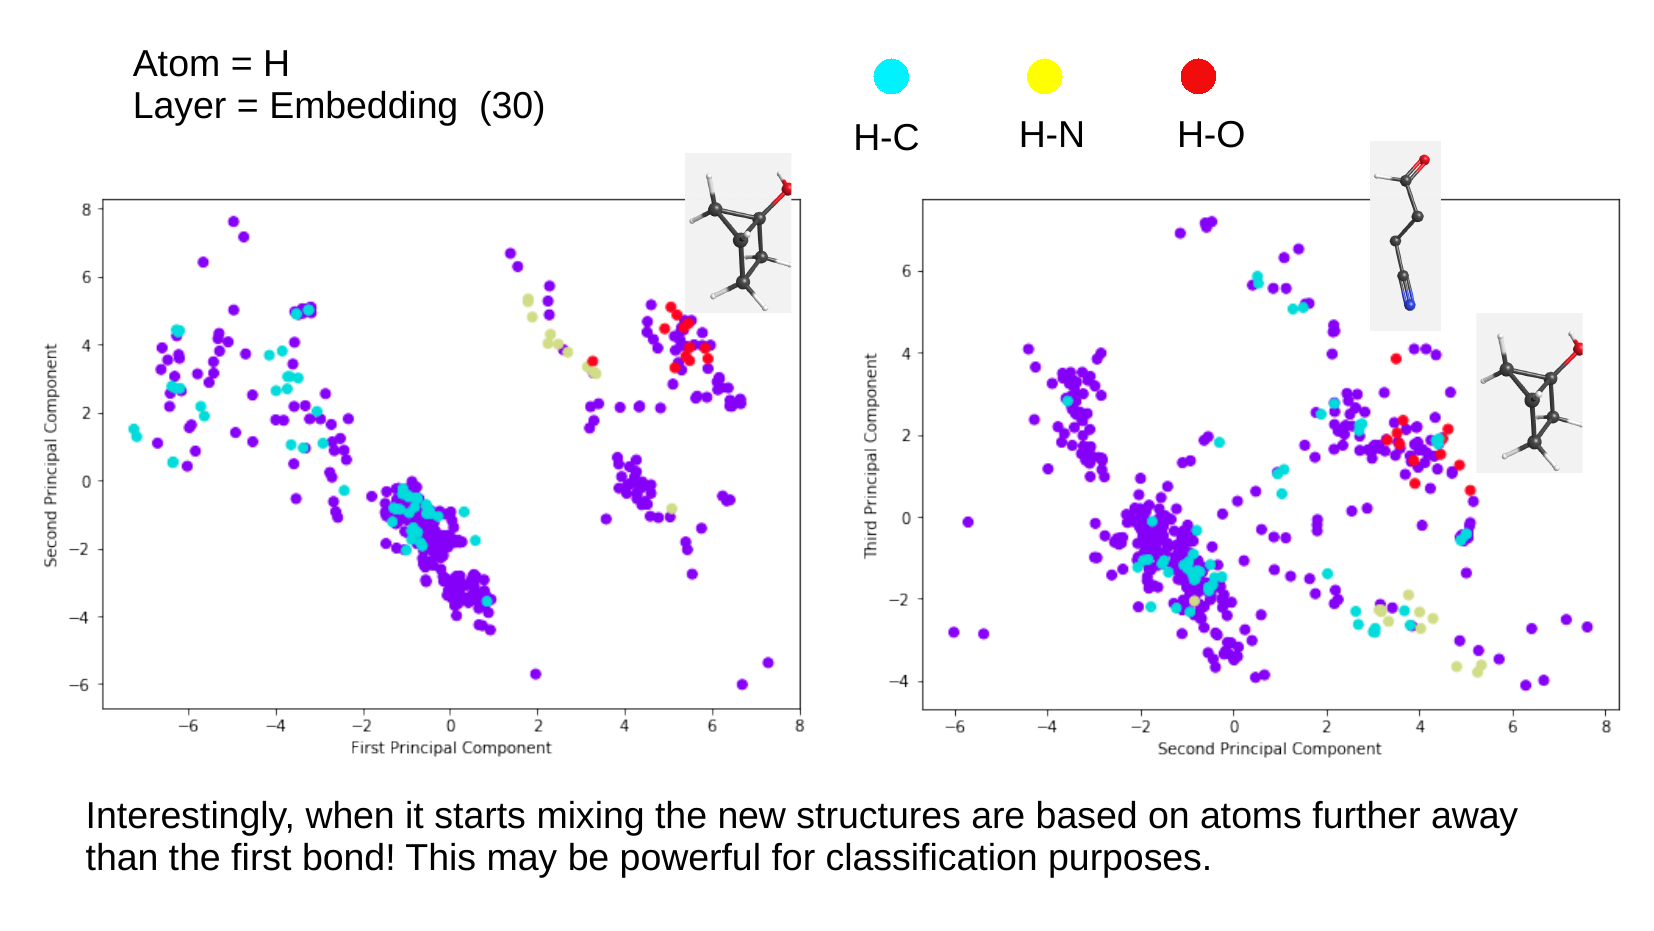

Atom = H
Layer = Embedding (30)
H-N
H-O
H-C
Interestingly, when it starts mixing the new structures are based on atoms further away than the first bond! This may be powerful for classification purposes.